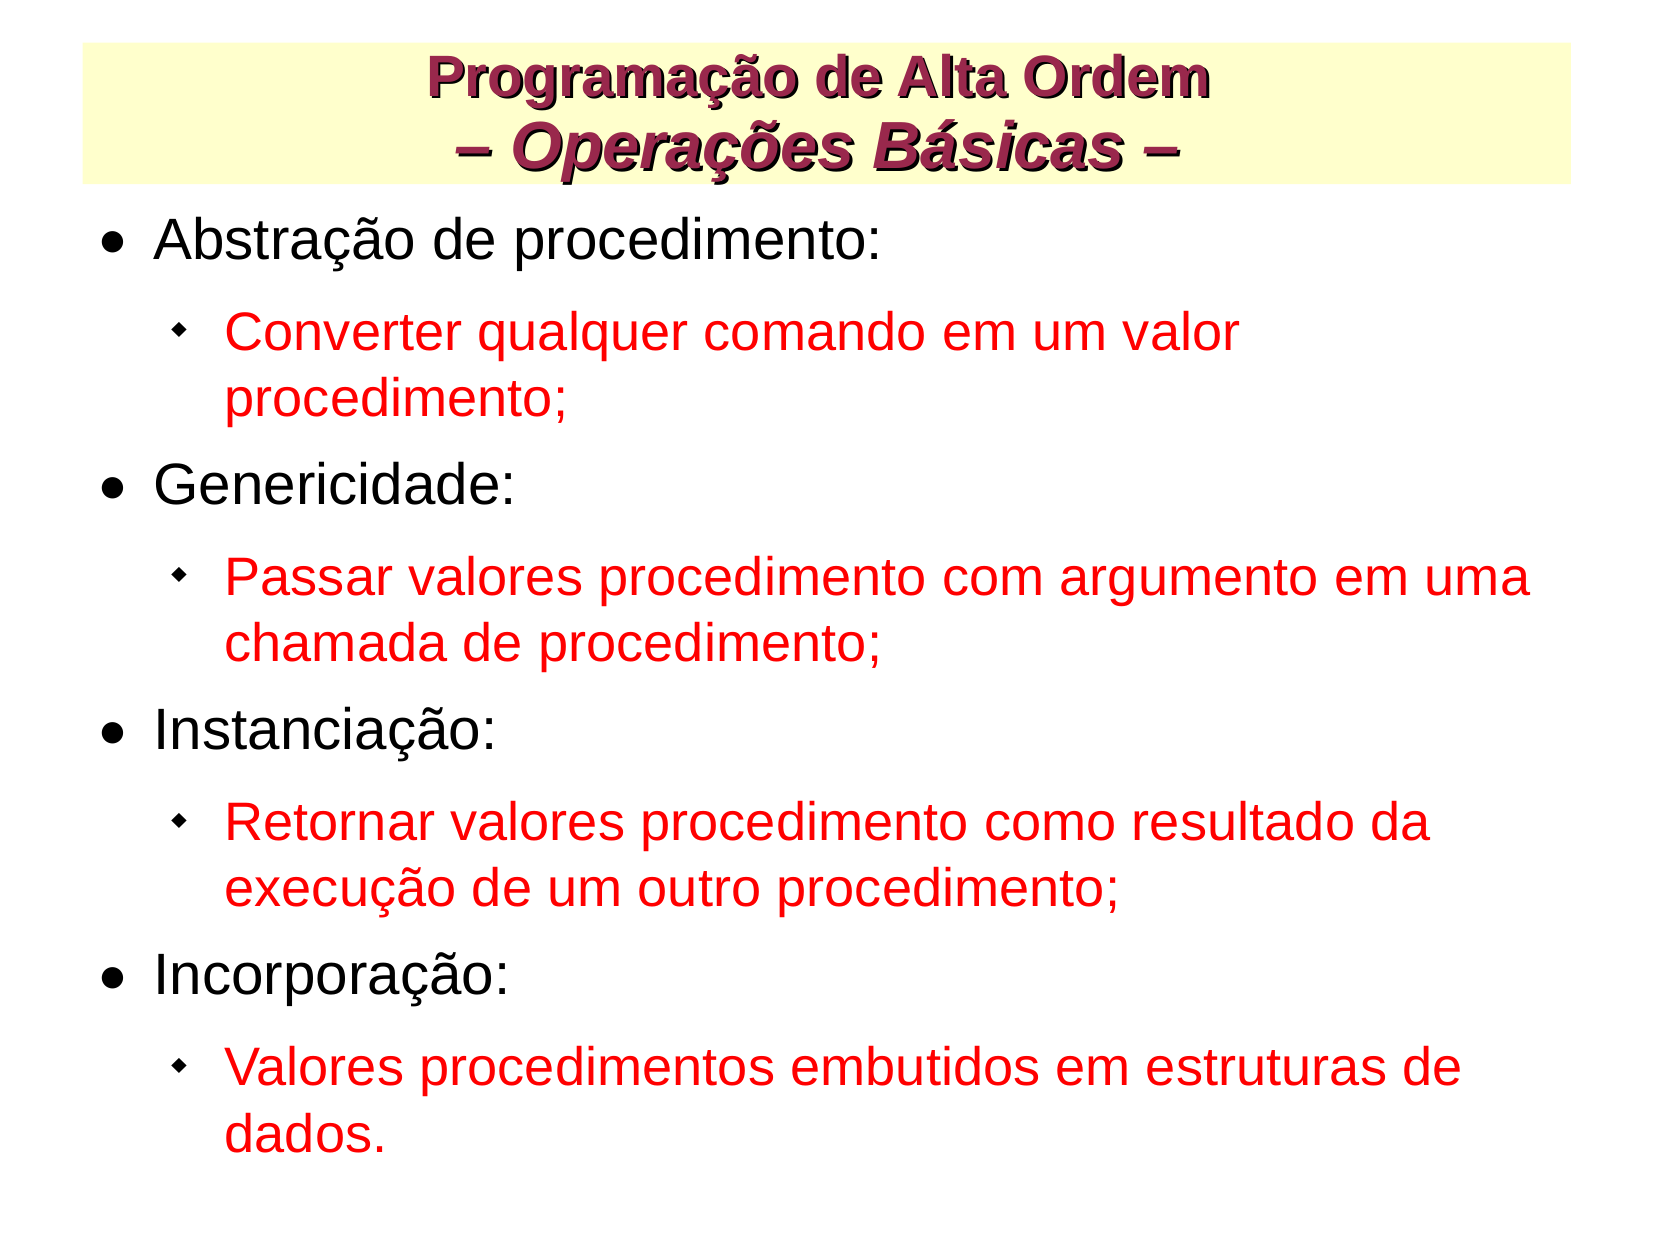

# Programação de Alta Ordem – Operações Básicas –
Abstração de procedimento:
Converter qualquer comando em um valor procedimento;
Genericidade:
Passar valores procedimento com argumento em uma chamada de procedimento;
Instanciação:
Retornar valores procedimento como resultado da execução de um outro procedimento;
Incorporação:
Valores procedimentos embutidos em estruturas de dados.